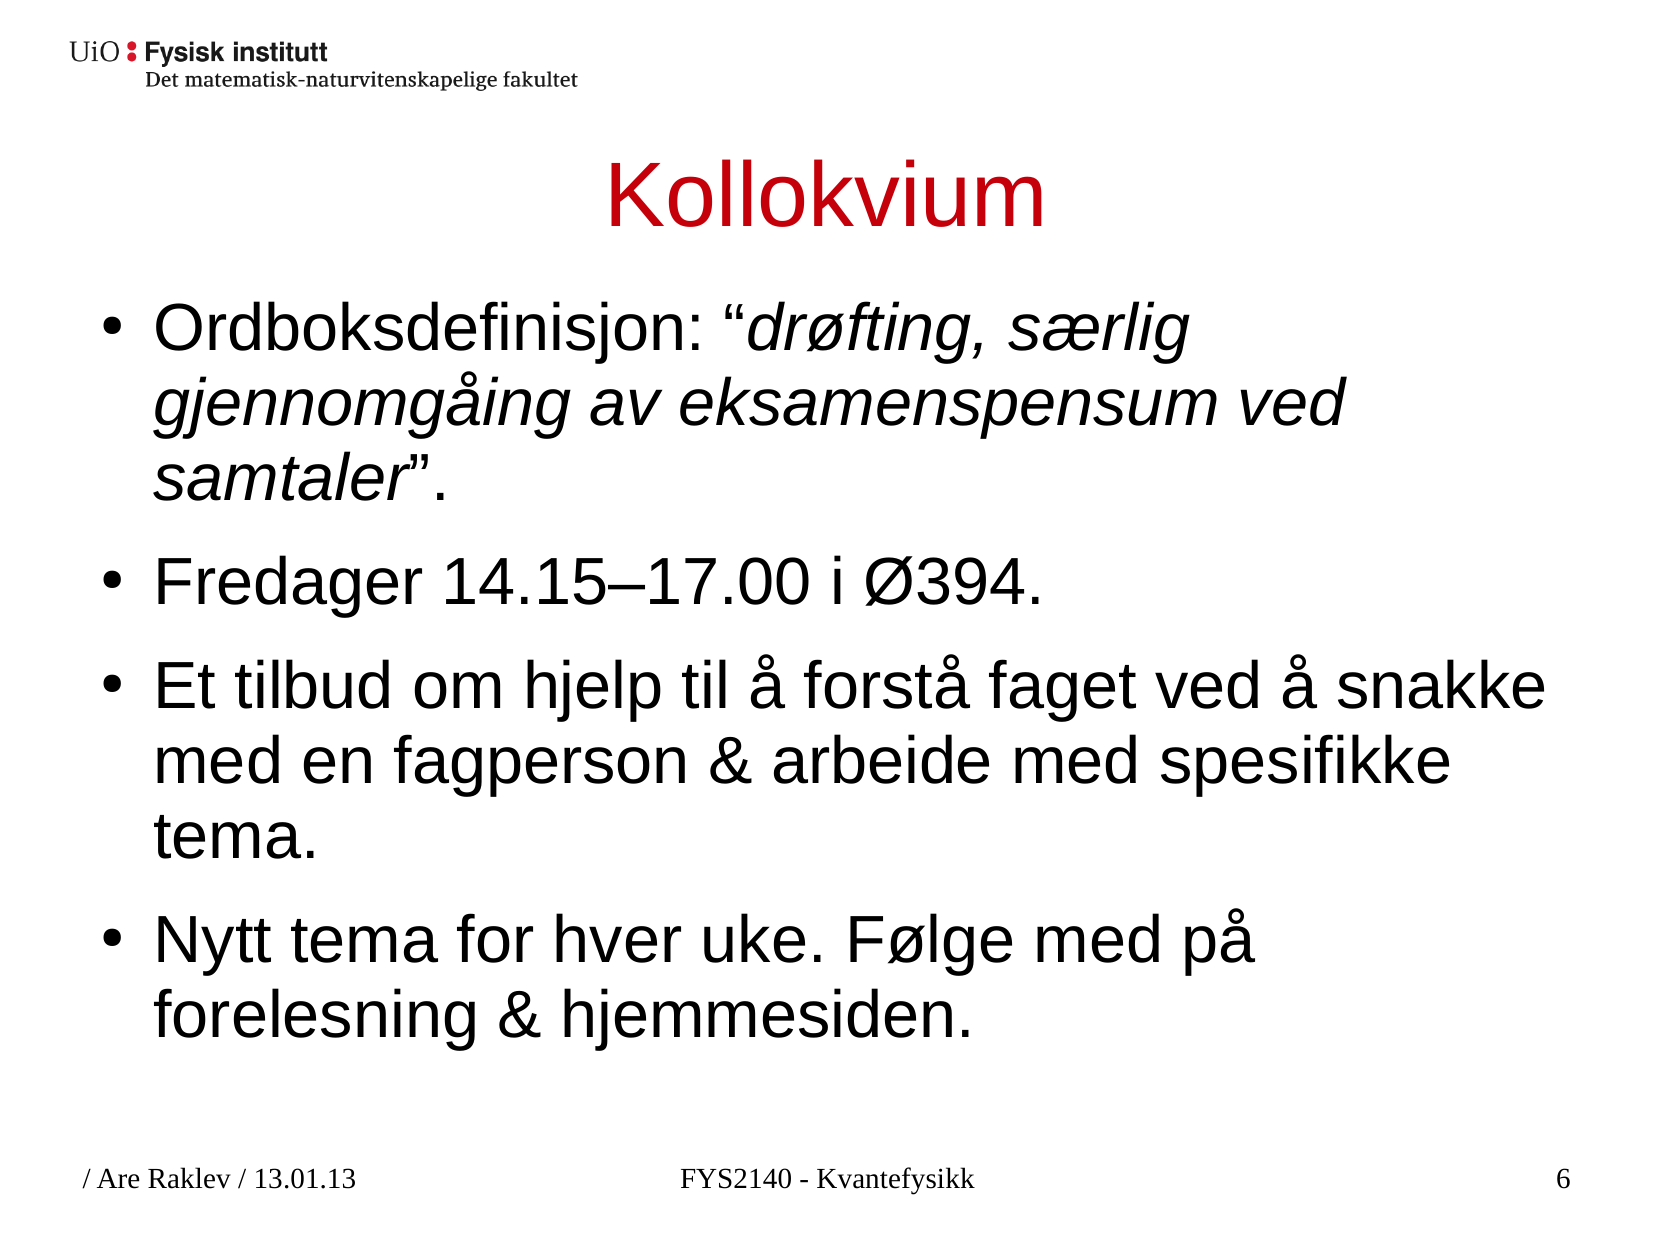

# Kollokvium
Ordboksdefinisjon: “drøfting, særlig gjennomgåing av eksamenspensum ved samtaler”.
Fredager 14.15–17.00 i Ø394.
Et tilbud om hjelp til å forstå faget ved å snakke med en fagperson & arbeide med spesifikke tema.
Nytt tema for hver uke. Følge med på forelesning & hjemmesiden.
/ Are Raklev / 13.01.13
FYS2140 - Kvantefysikk
6